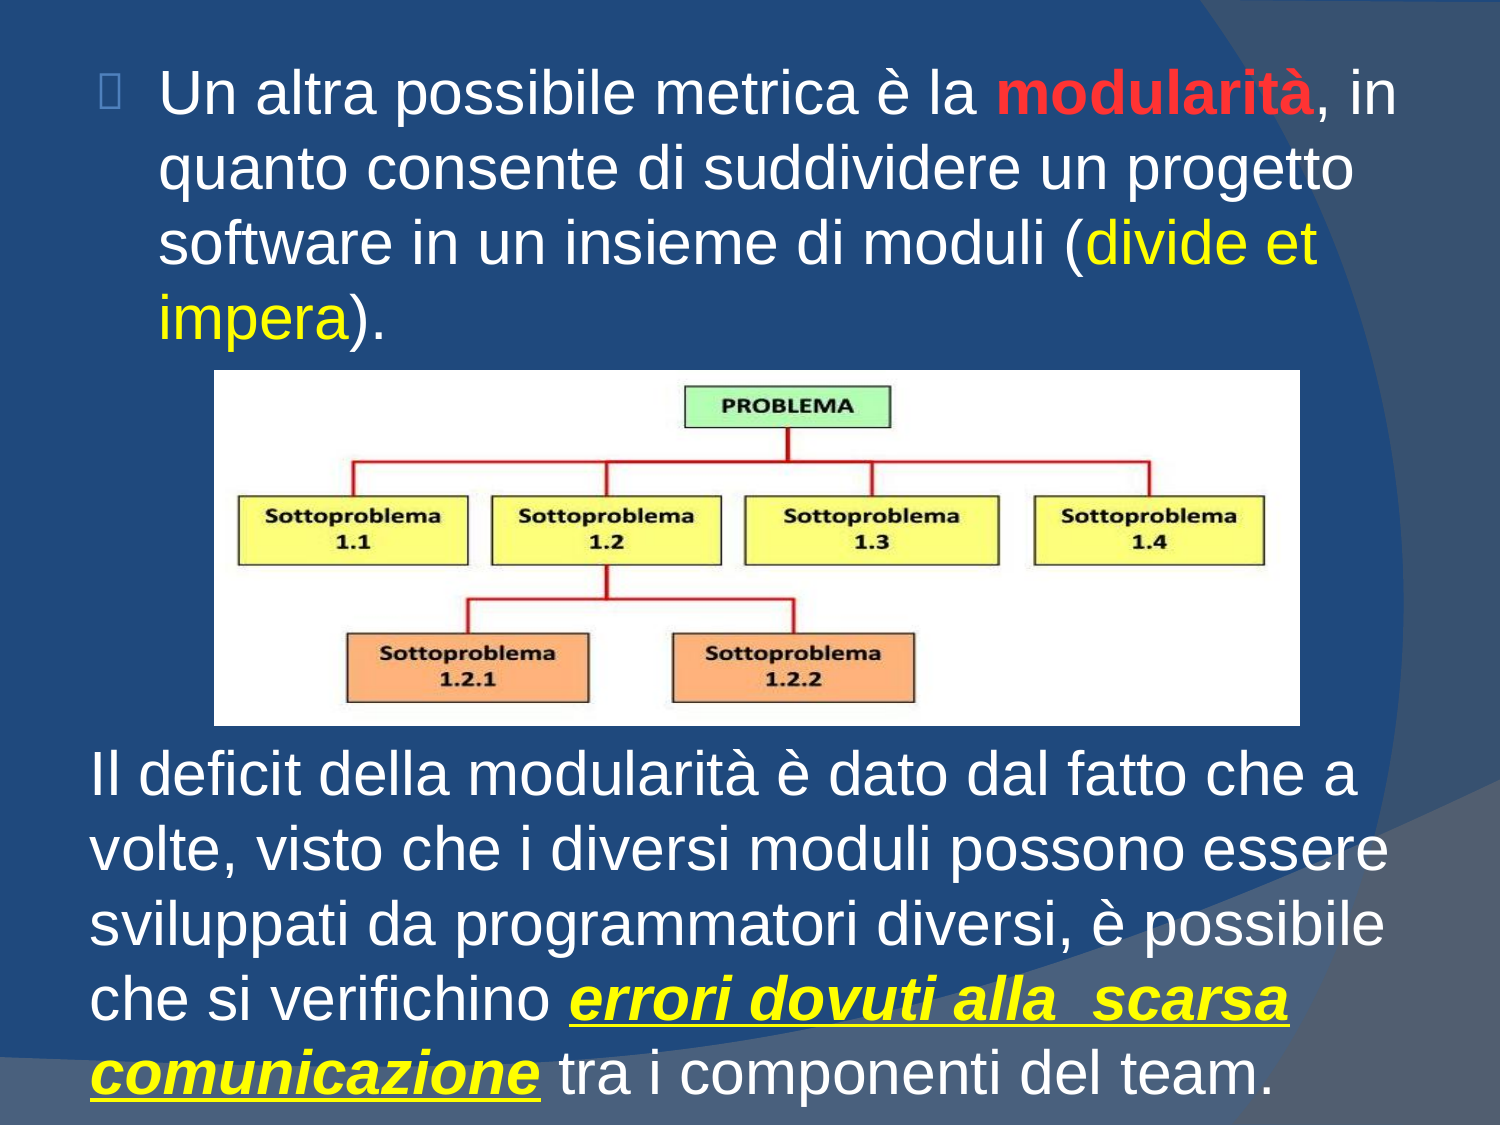

# Un altra possibile metrica è la modularità, in quanto consente di suddividere un progetto software in un insieme di moduli (divide et impera).
Il deficit della modularità è dato dal fatto che a volte, visto che i diversi moduli possono essere sviluppati da programmatori diversi, è possibile che si verifichino errori dovuti alla scarsa comunicazione tra i componenti del team.